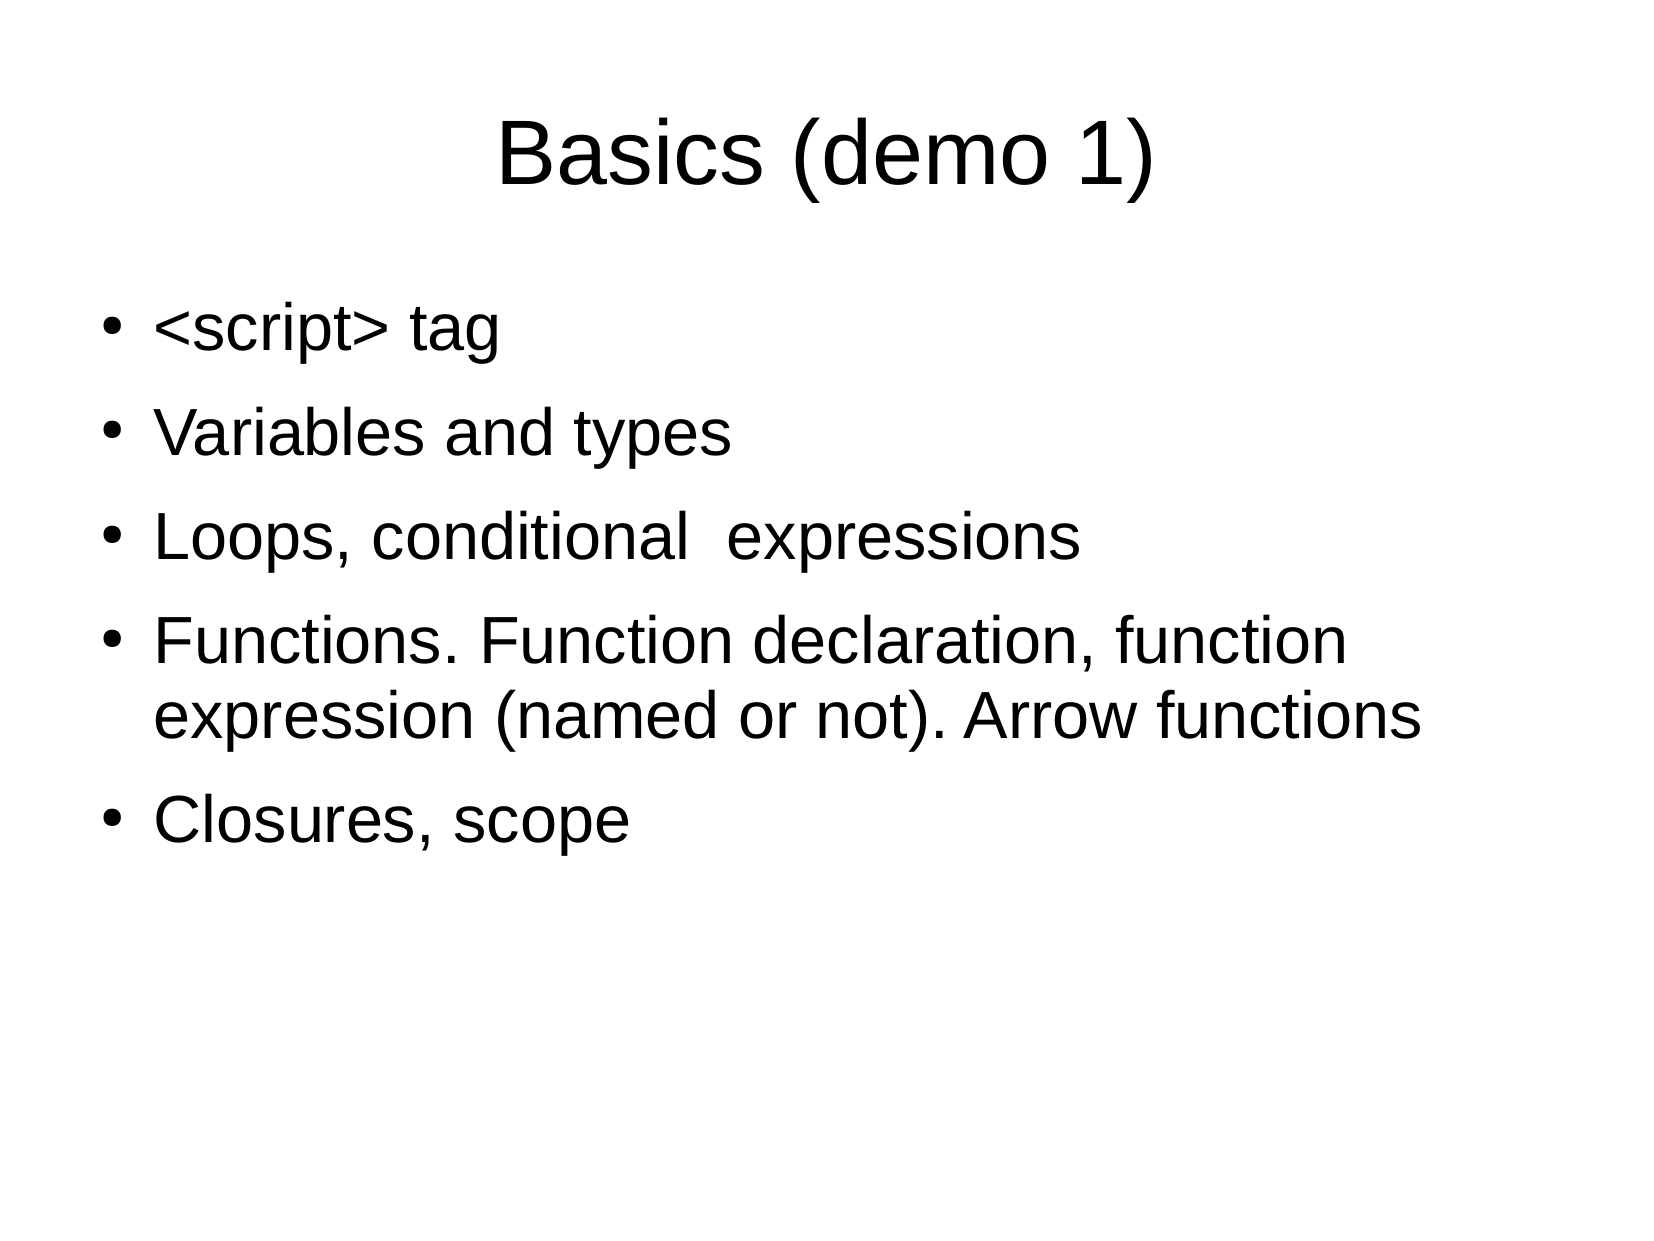

# Basics (demo 1)
<script> tag
Variables and types
Loops, conditional expressions
Functions. Function declaration, function expression (named or not). Arrow functions
Closures, scope